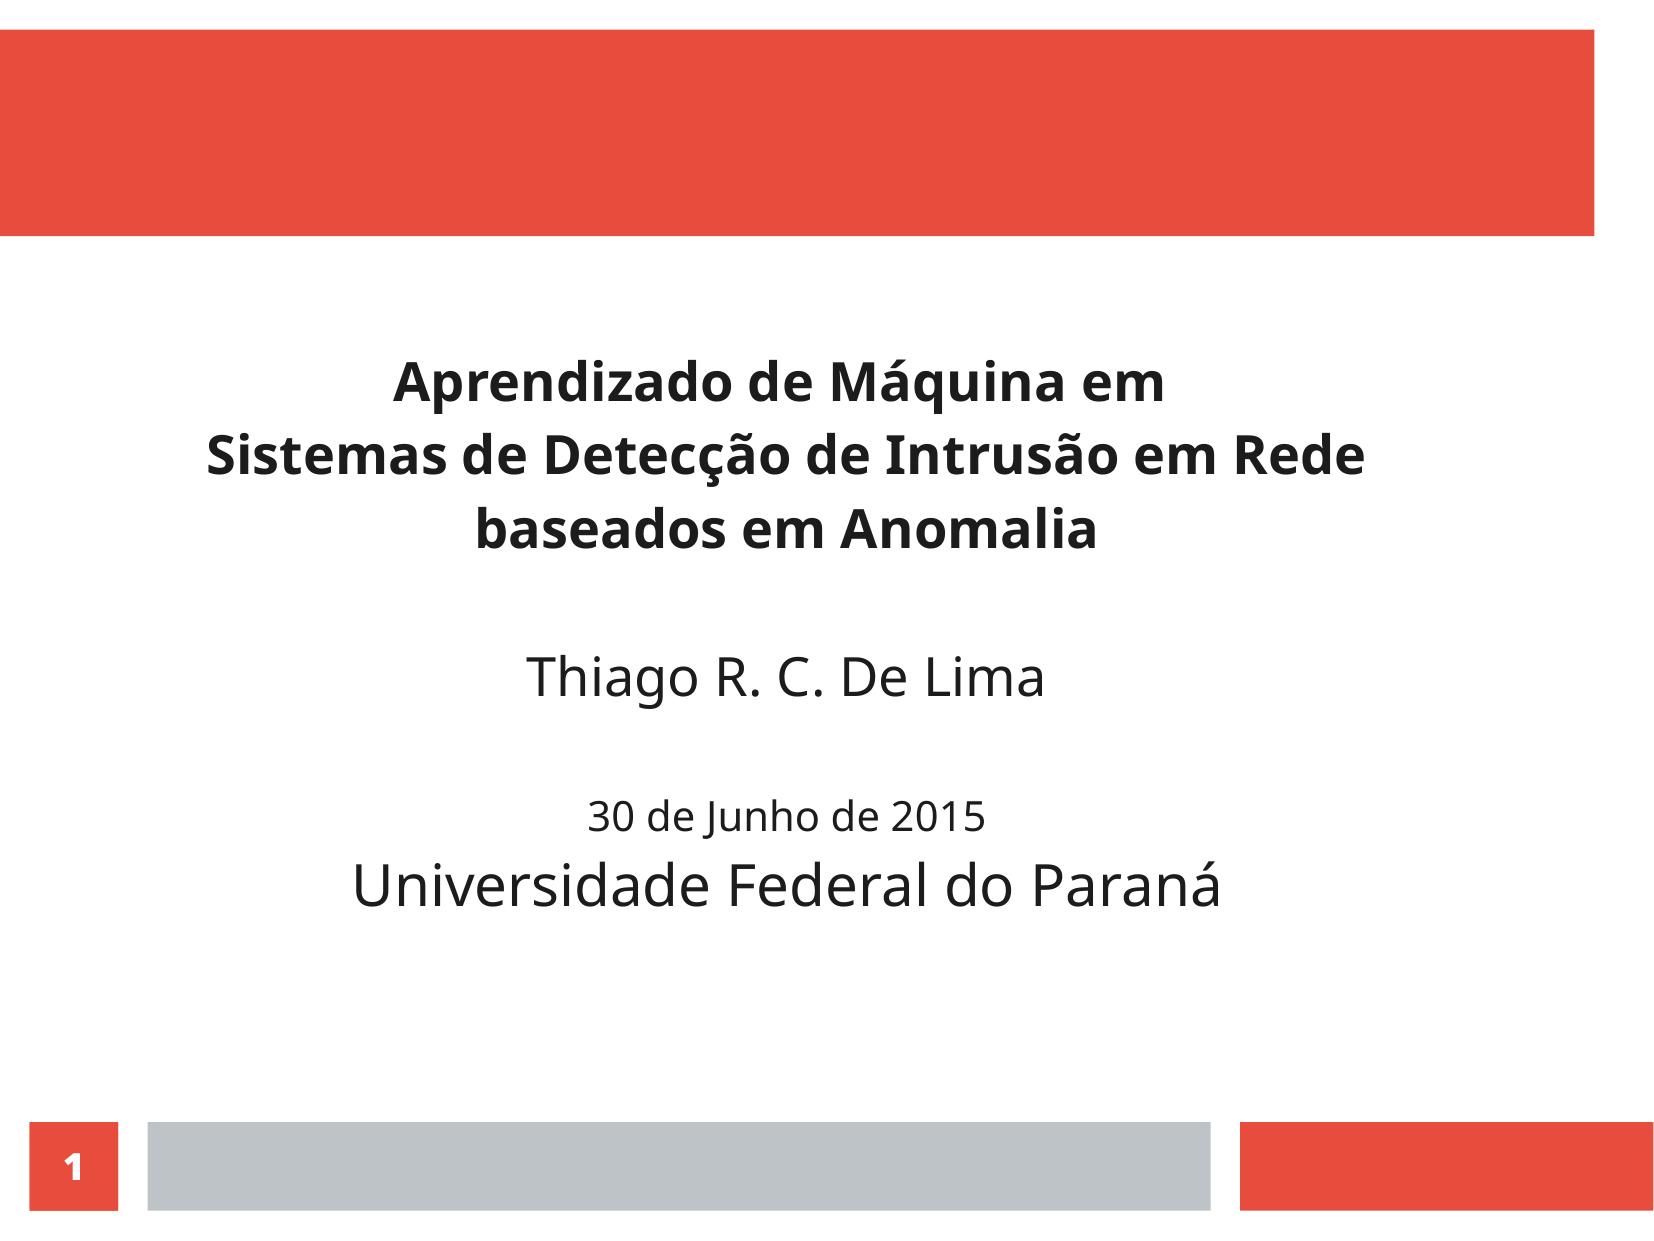

# Aprendizado de Máquina em
Sistemas de Detecção de Intrusão em Rede baseados em Anomalia
Thiago R. C. De Lima
30 de Junho de 2015
Universidade Federal do Paraná
1